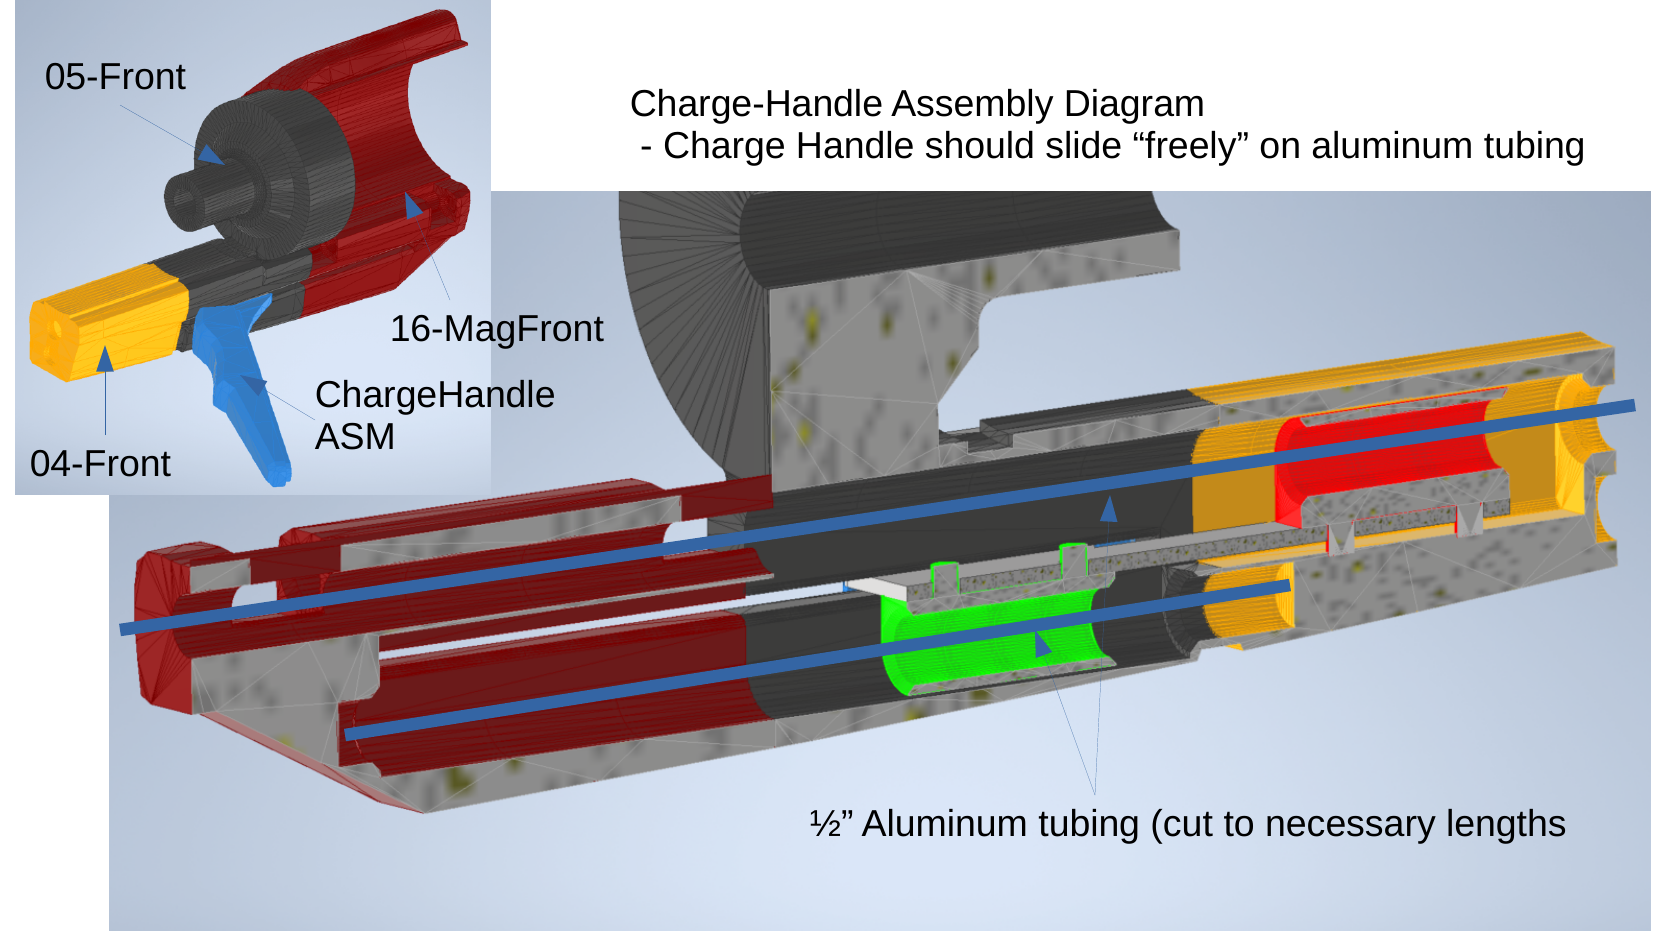

05-Front
Charge-Handle Assembly Diagram
 - Charge Handle should slide “freely” on aluminum tubing
16-MagFront
ChargeHandle ASM
04-Front
½” Aluminum tubing (cut to necessary lengths